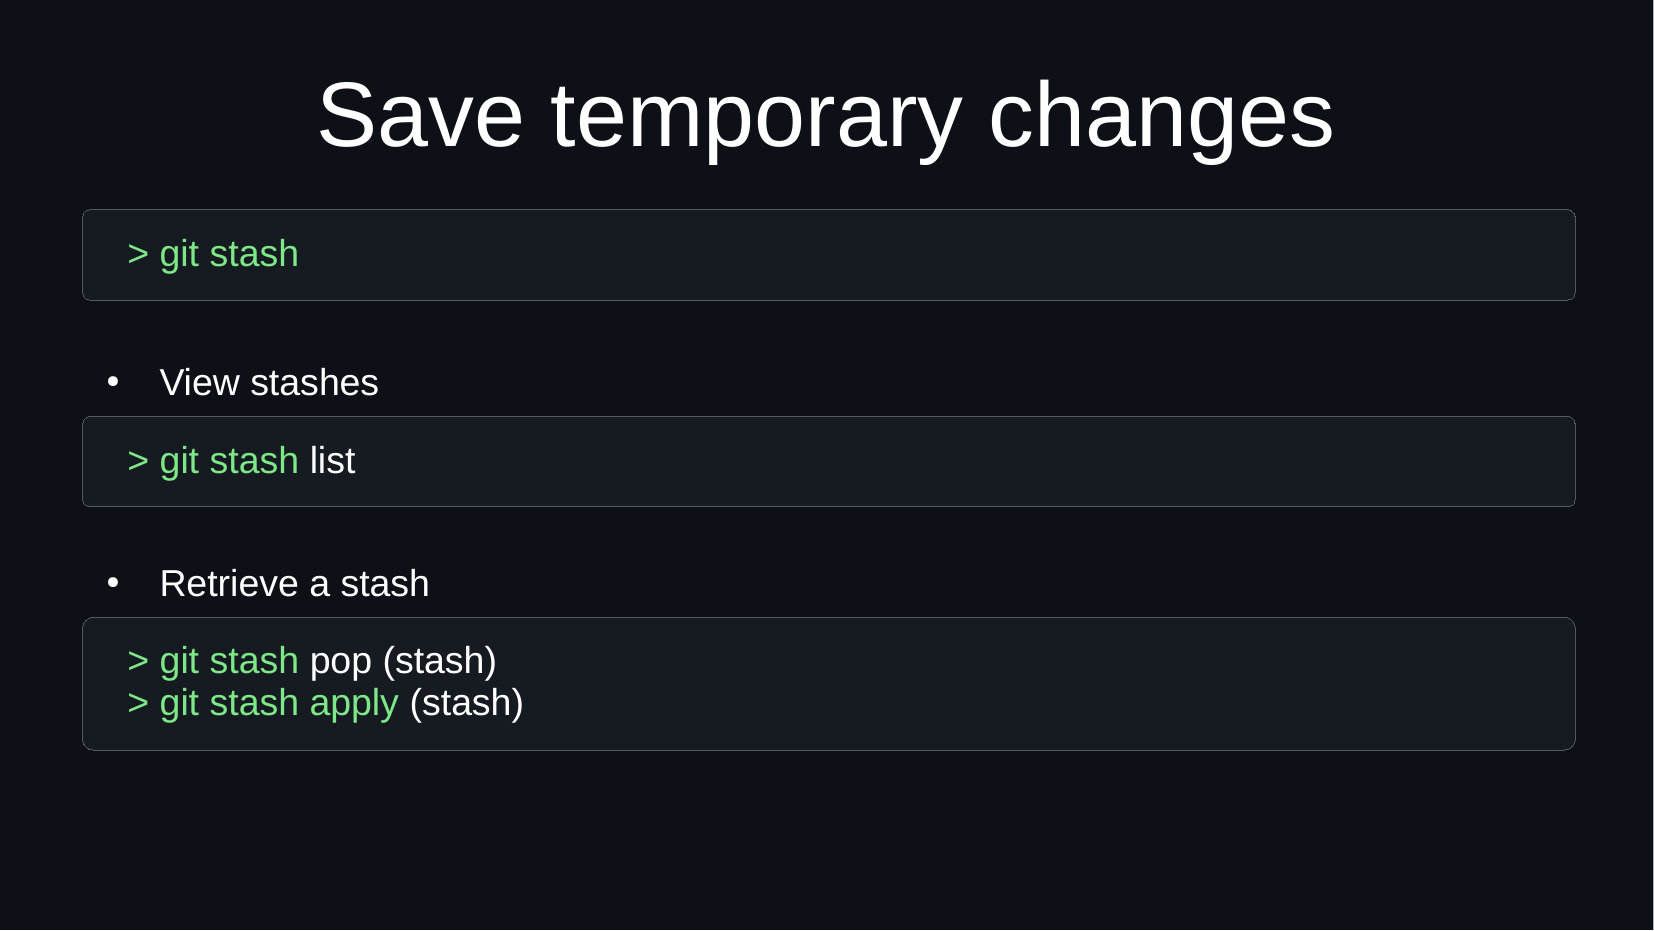

# Save temporary changes
> git stash
View stashes
> git stash list
Retrieve a stash
> git stash pop (stash)
> git stash apply (stash)